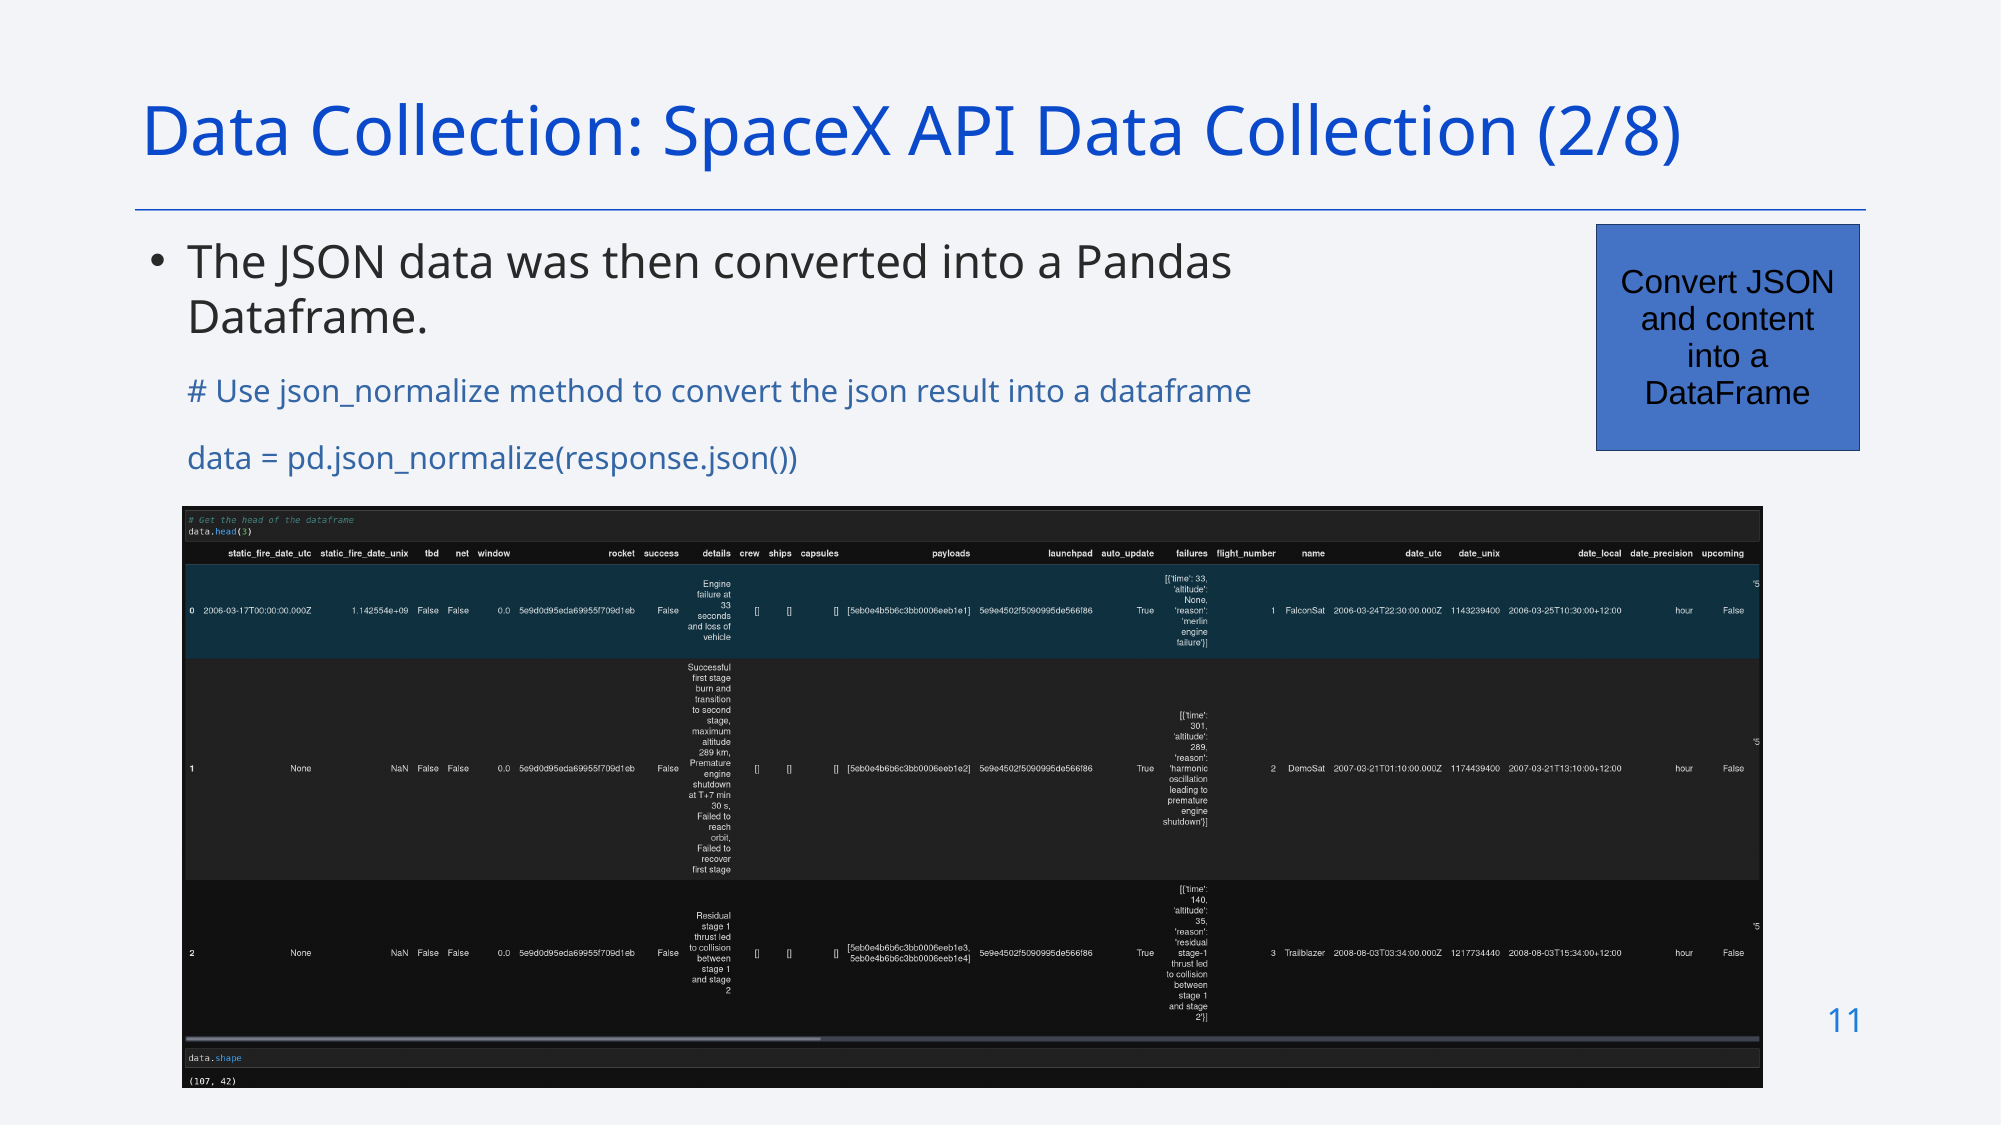

Data Collection: SpaceX API Data Collection (2/8)
# The JSON data was then converted into a Pandas Dataframe.
# Use json_normalize method to convert the json result into a dataframe
data = pd.json_normalize(response.json())
Convert JSON and content into a DataFrame
11